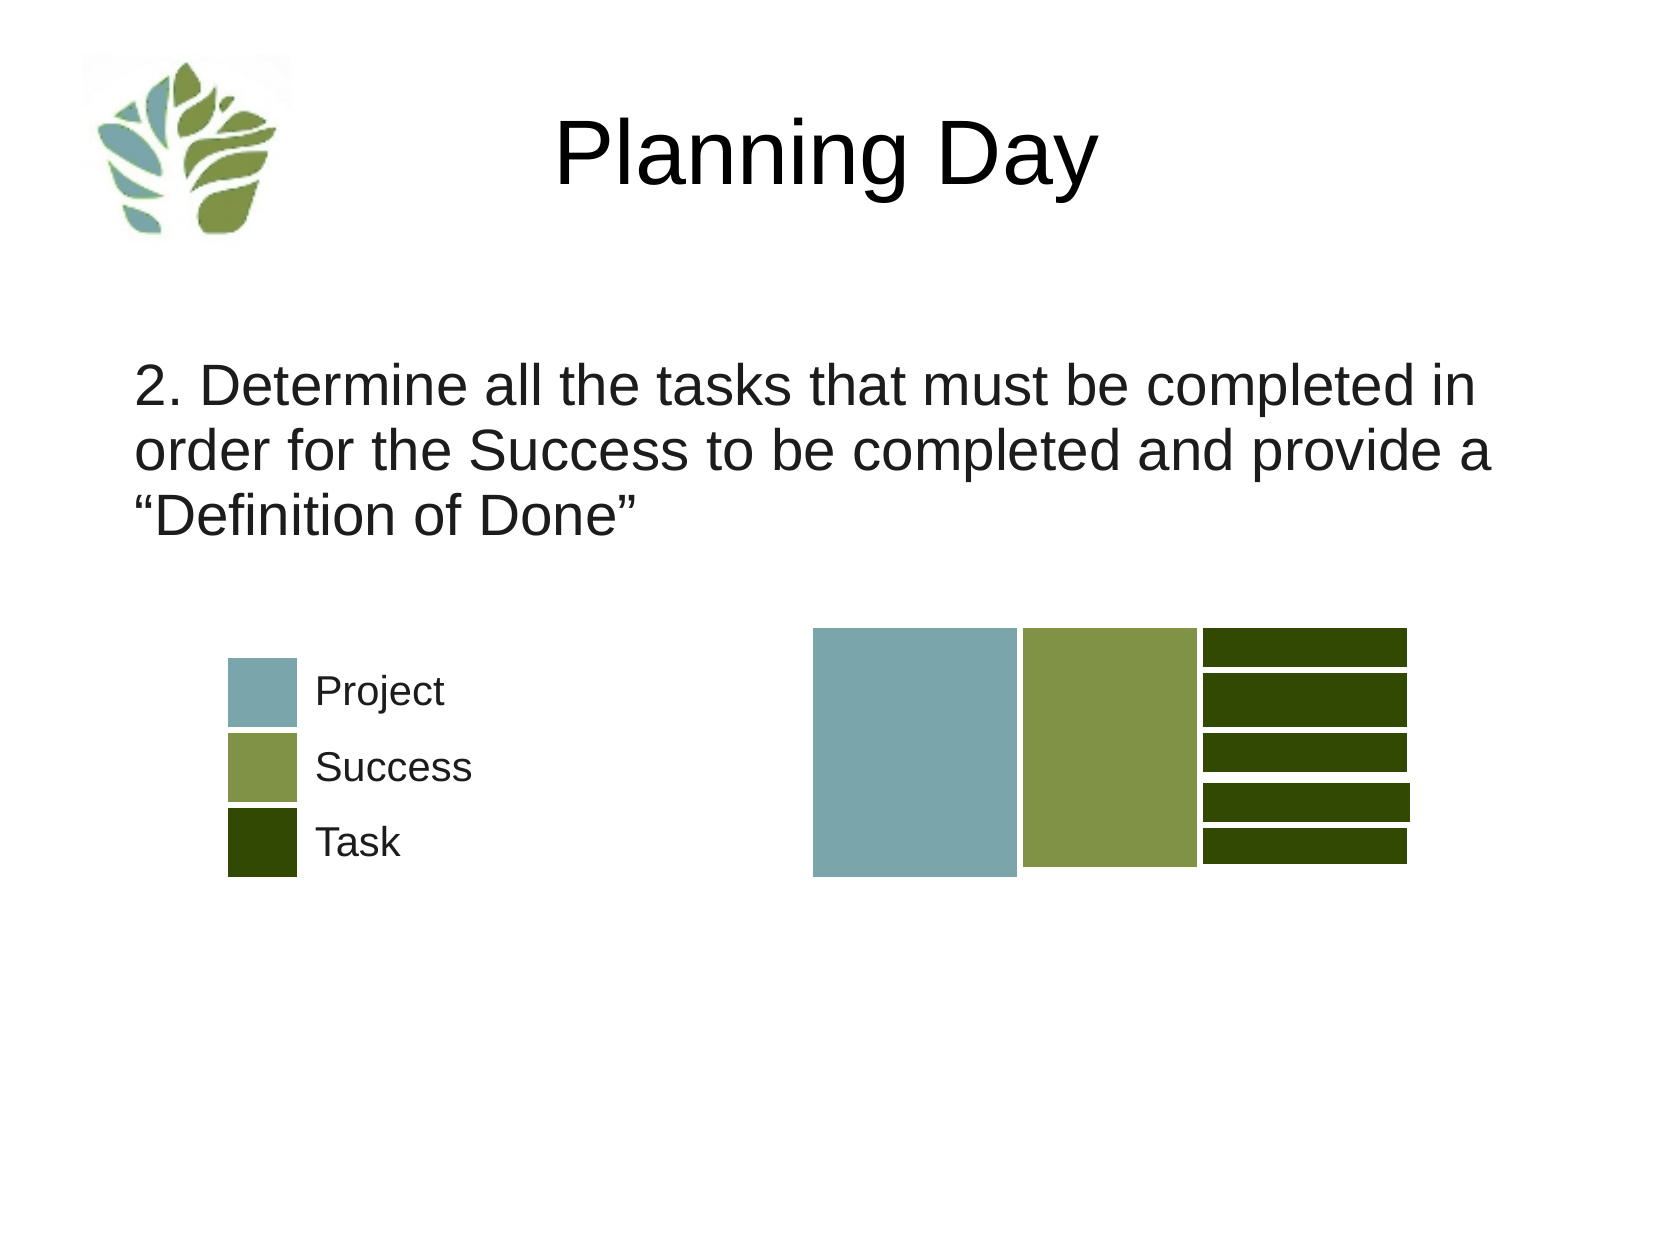

# Planning Day
2. Determine all the tasks that must be completed in order for the Success to be completed and provide a “Definition of Done”
Project
Success
Task